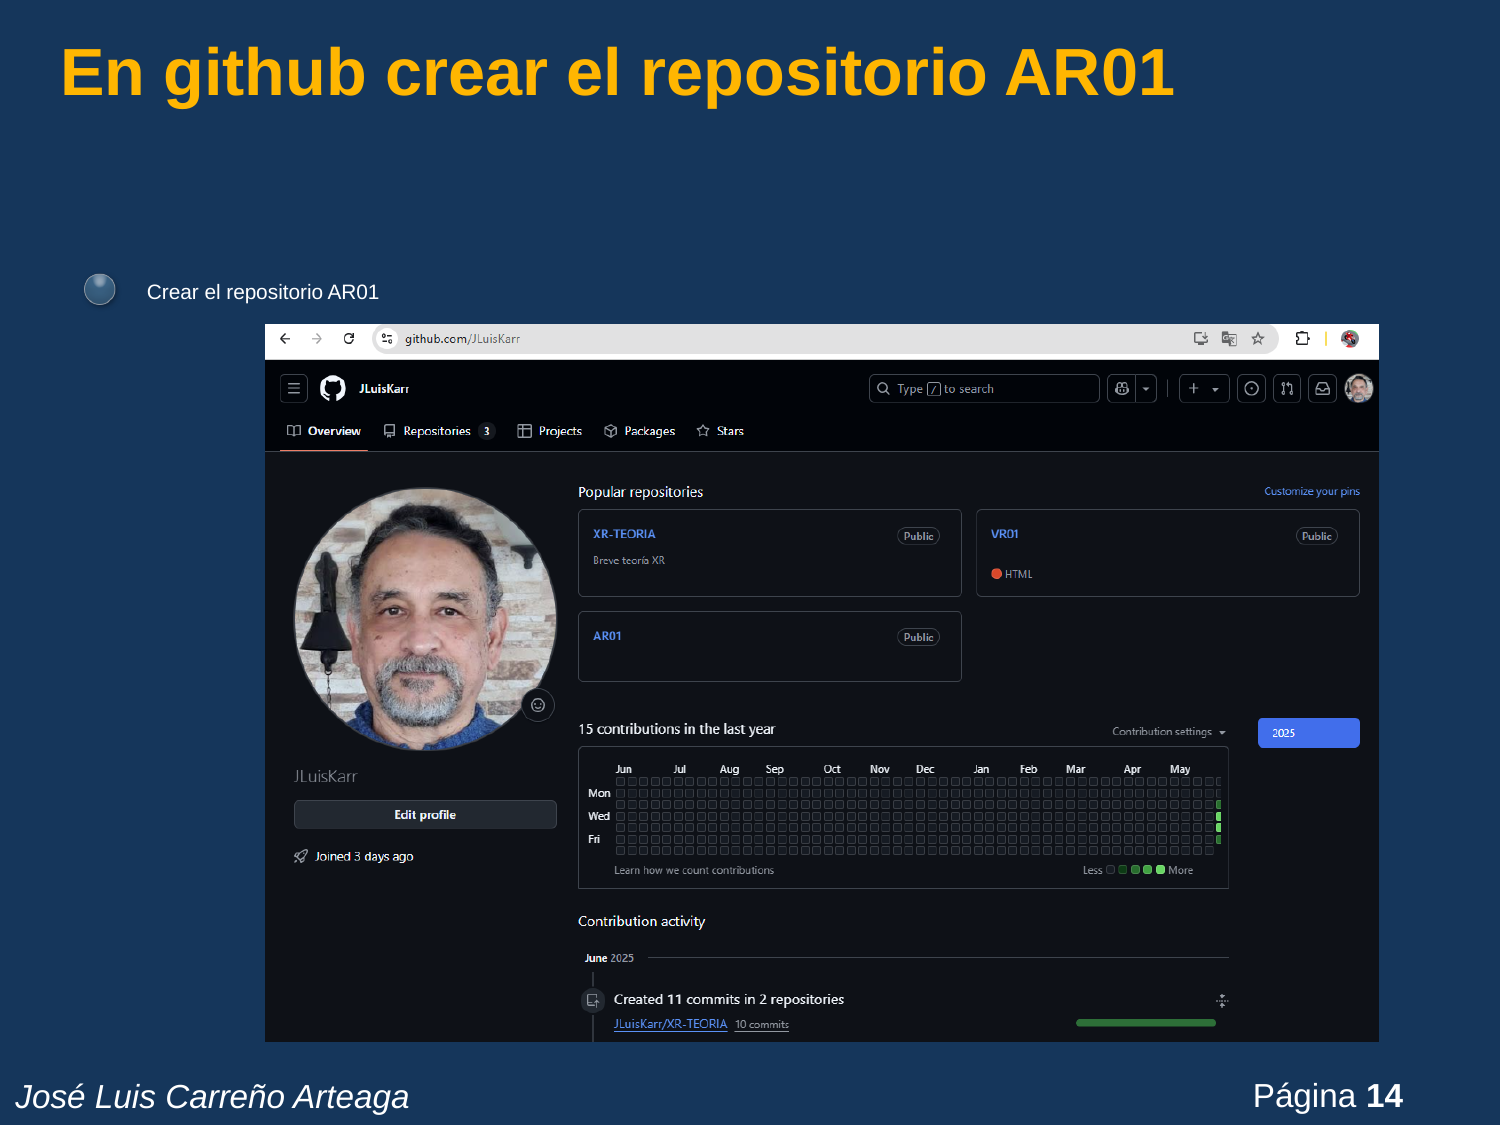

En github crear el repositorio AR01
# Crear el repositorio AR01